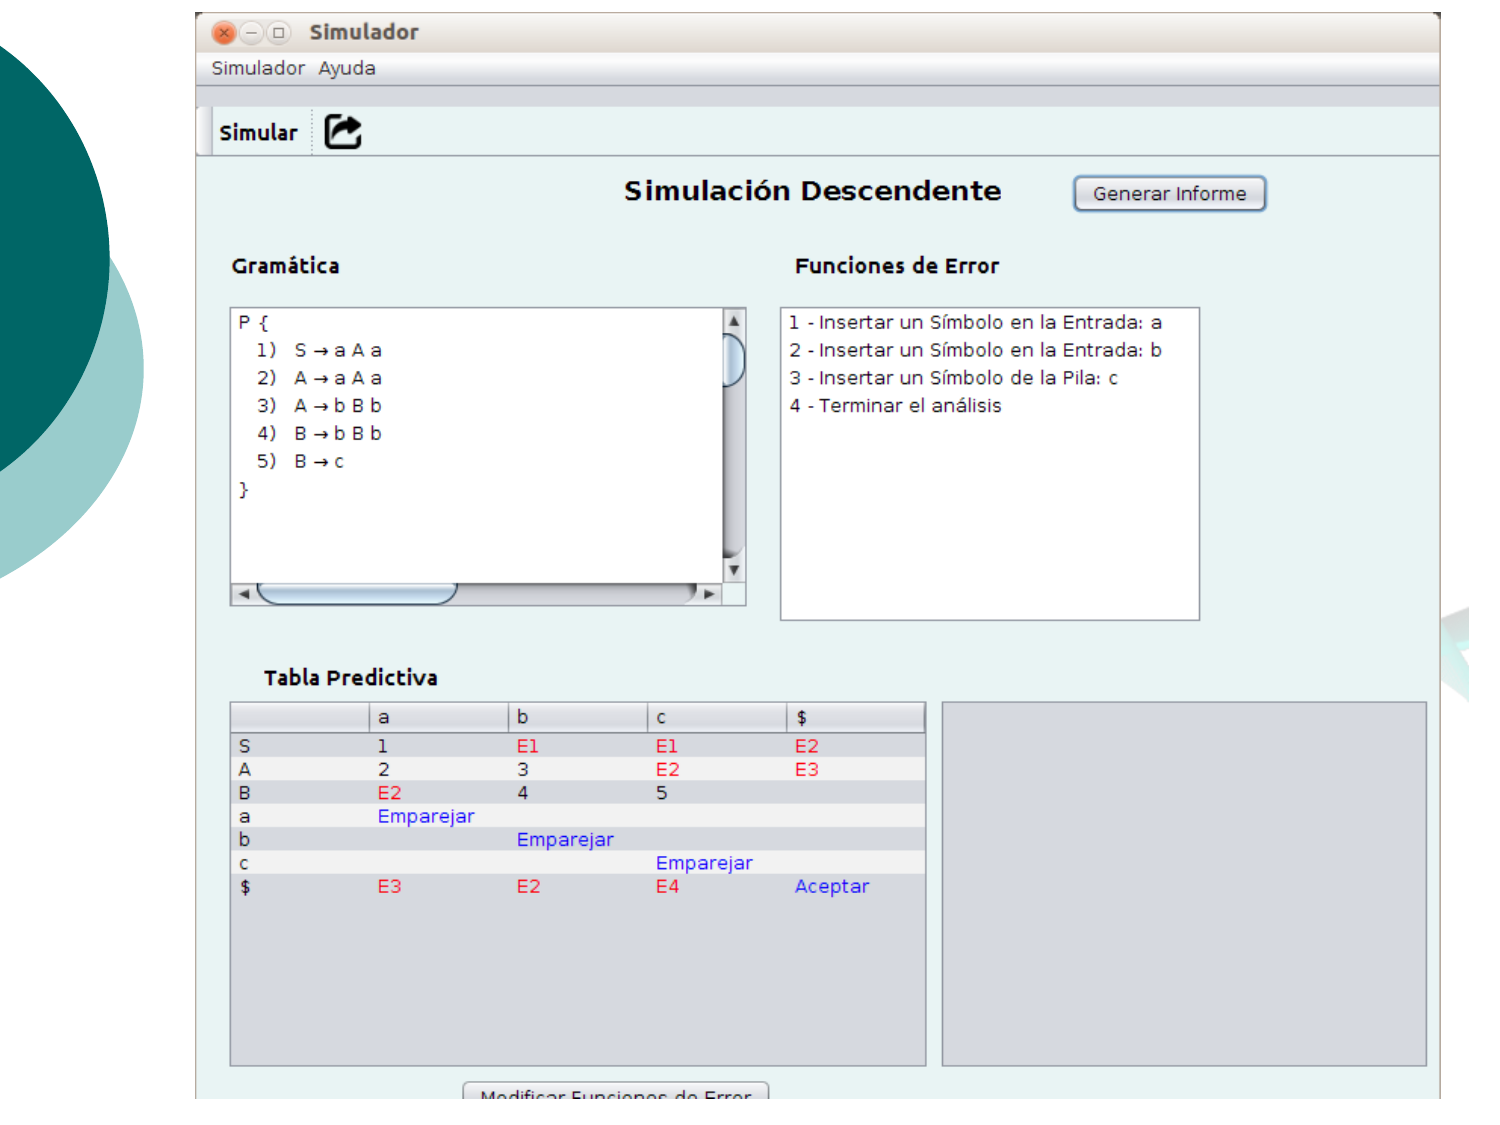

# 11. DISEÑO DE LA INTERFAZ (III)
Ventana del simulador descendente.